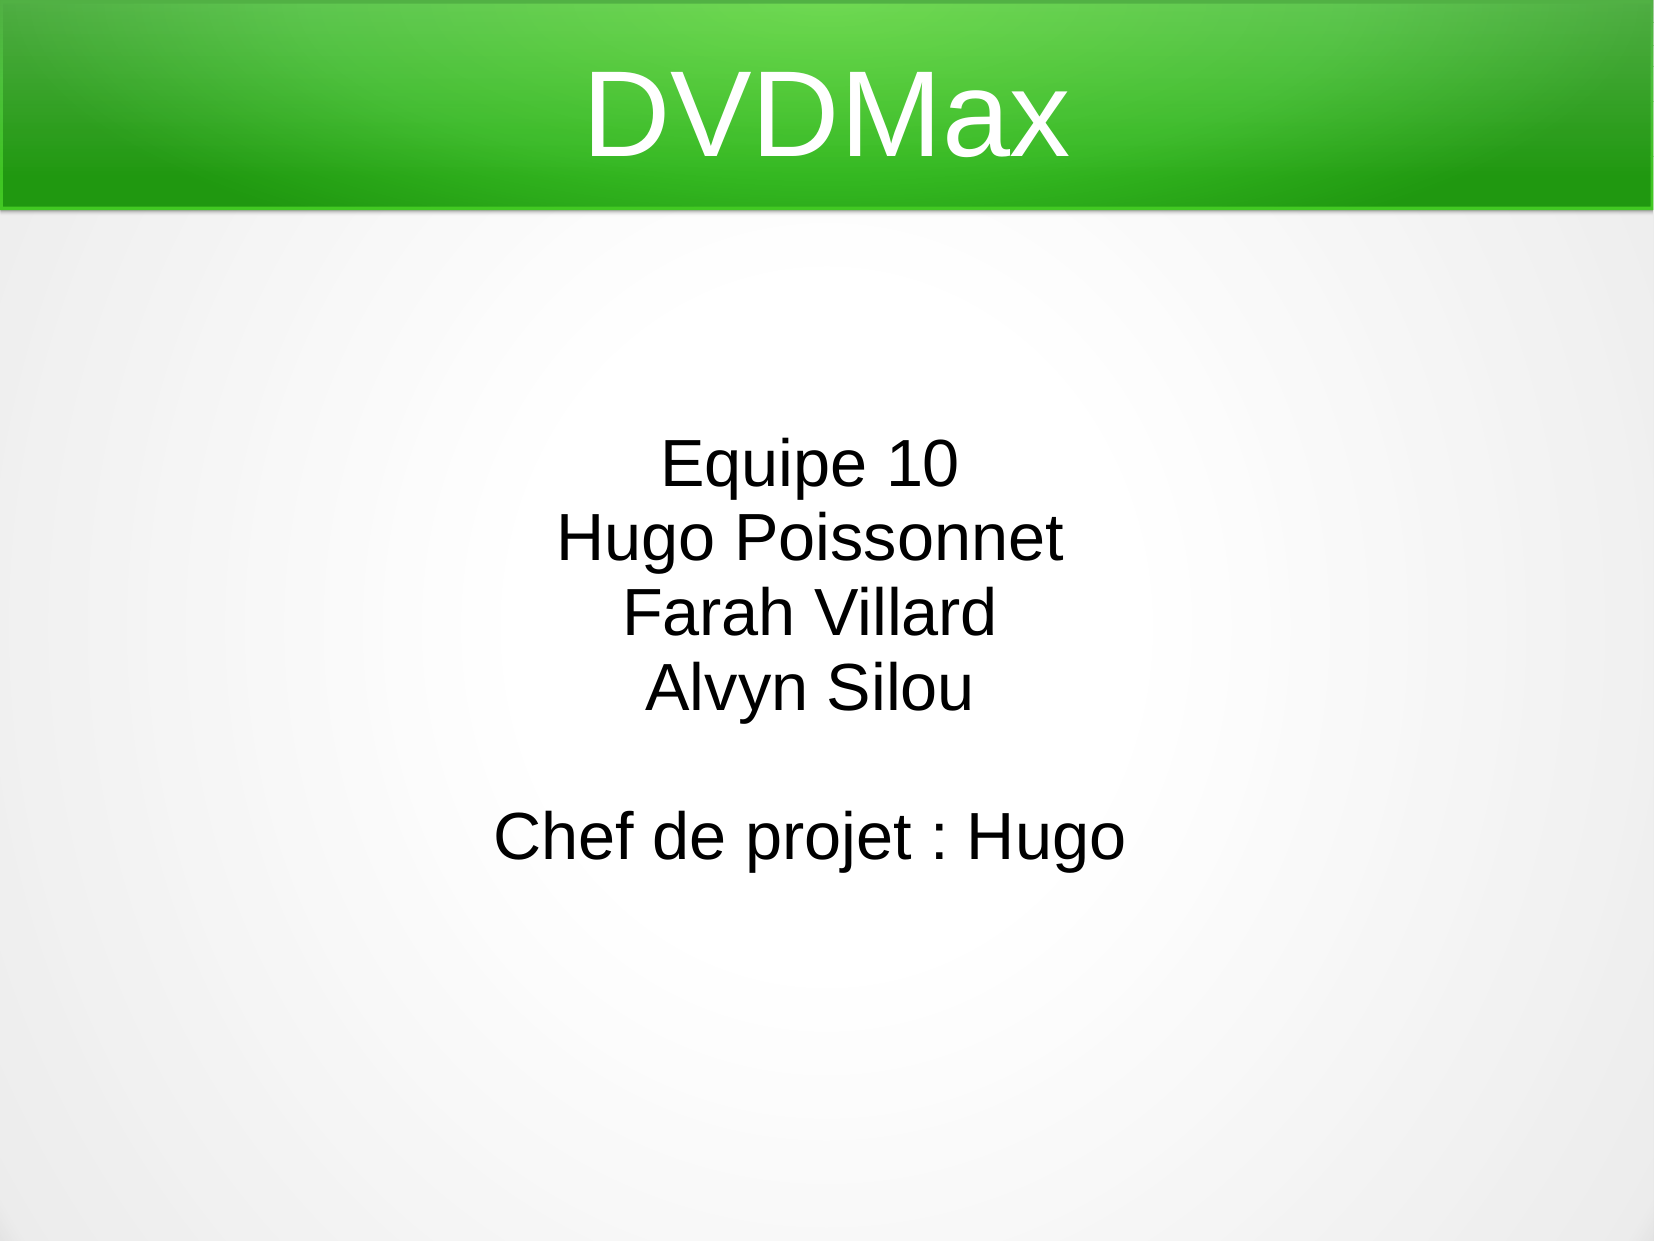

# DVDMax
Equipe 10
Hugo Poissonnet
Farah Villard
Alvyn Silou
Chef de projet : Hugo